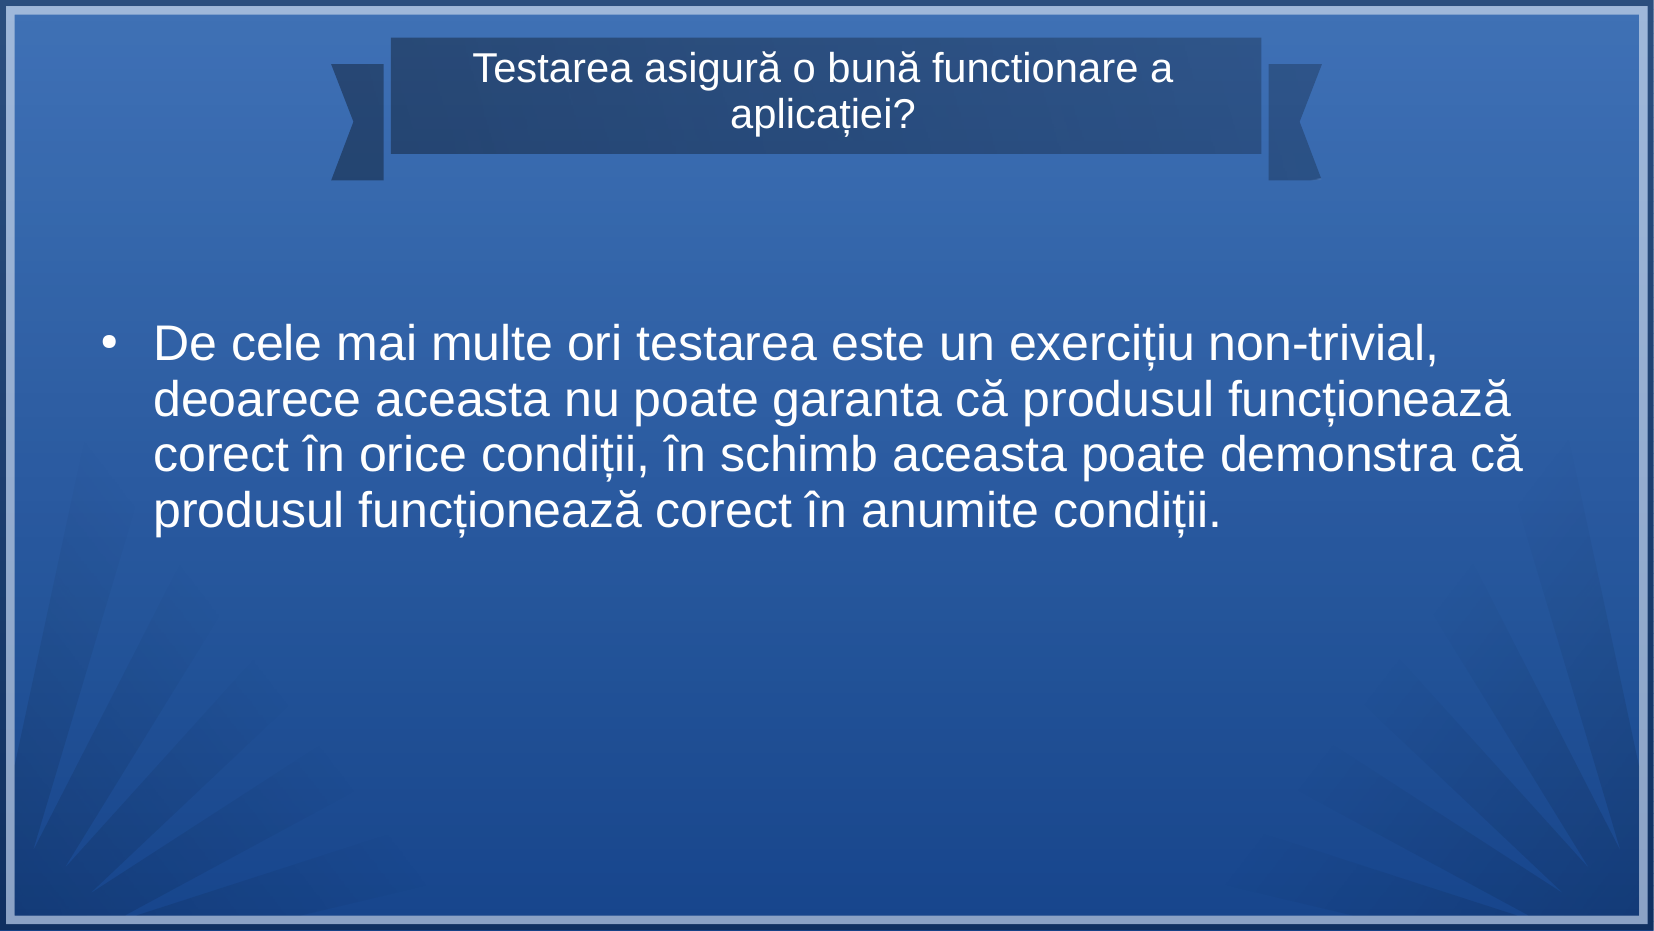

# Testarea asigură o bună functionare a aplicației?
De cele mai multe ori testarea este un exercițiu non-trivial, deoarece aceasta nu poate garanta că produsul funcționează corect în orice condiții, în schimb aceasta poate demonstra că produsul funcționează corect în anumite condiții.